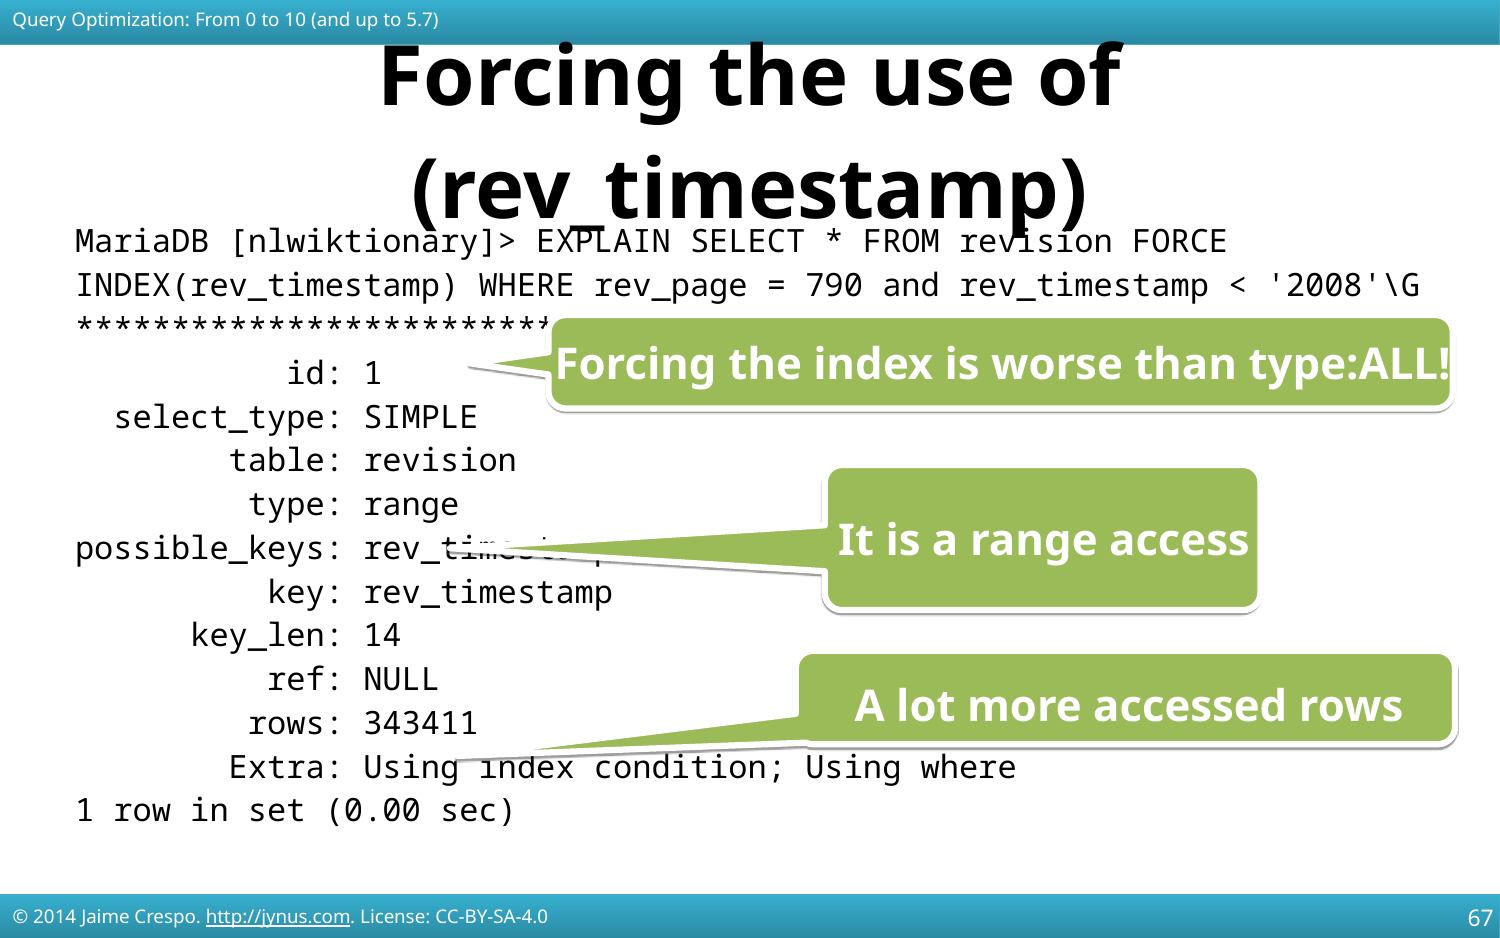

# Forcing the use of (rev_timestamp)
MariaDB [nlwiktionary]> EXPLAIN SELECT * FROM revision FORCE INDEX(rev_timestamp) WHERE rev_page = 790 and rev_timestamp < '2008'\G
*************************** 1. row ***************************
 id: 1
 select_type: SIMPLE
 table: revision
 type: range
possible_keys: rev_timestamp
 key: rev_timestamp
 key_len: 14
 ref: NULL
 rows: 343411
 Extra: Using index condition; Using where
1 row in set (0.00 sec)
Forcing the index is worse than type:ALL!
It is a range access
A lot more accessed rows